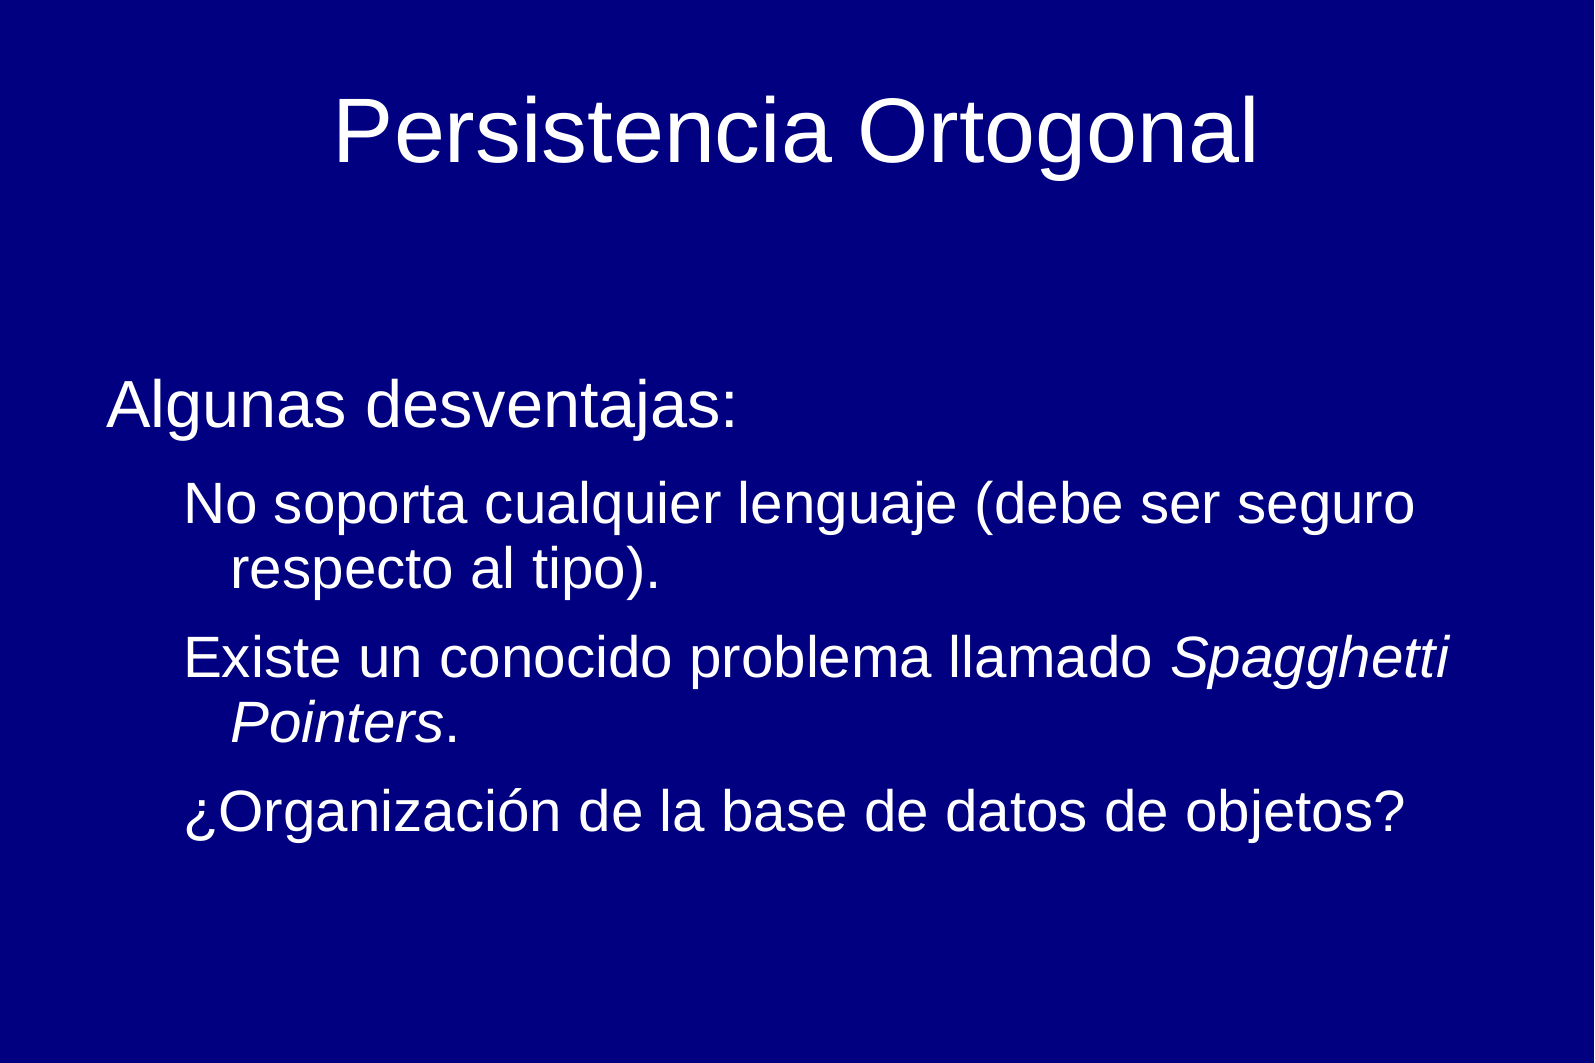

# Persistencia Ortogonal
Algunas desventajas:
No soporta cualquier lenguaje (debe ser seguro respecto al tipo).
Existe un conocido problema llamado Spagghetti Pointers.
¿Organización de la base de datos de objetos?